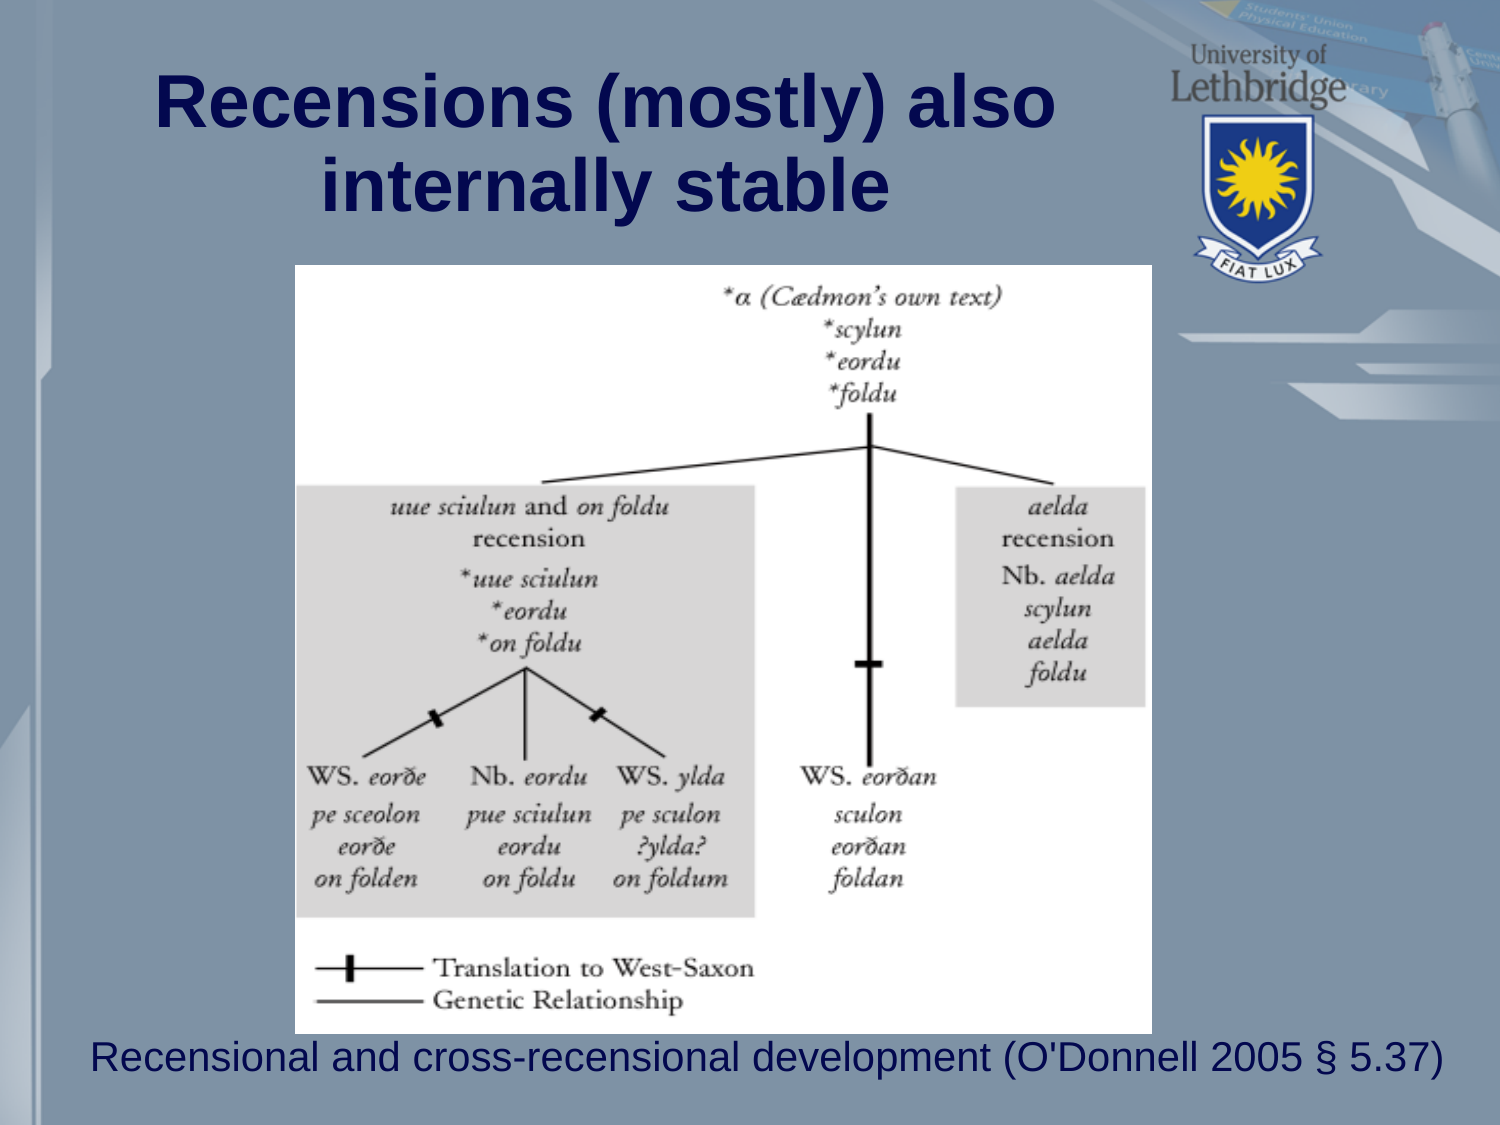

# Recensions (mostly) also internally stable
Recensional and cross-recensional development (O'Donnell 2005 § 5.37)